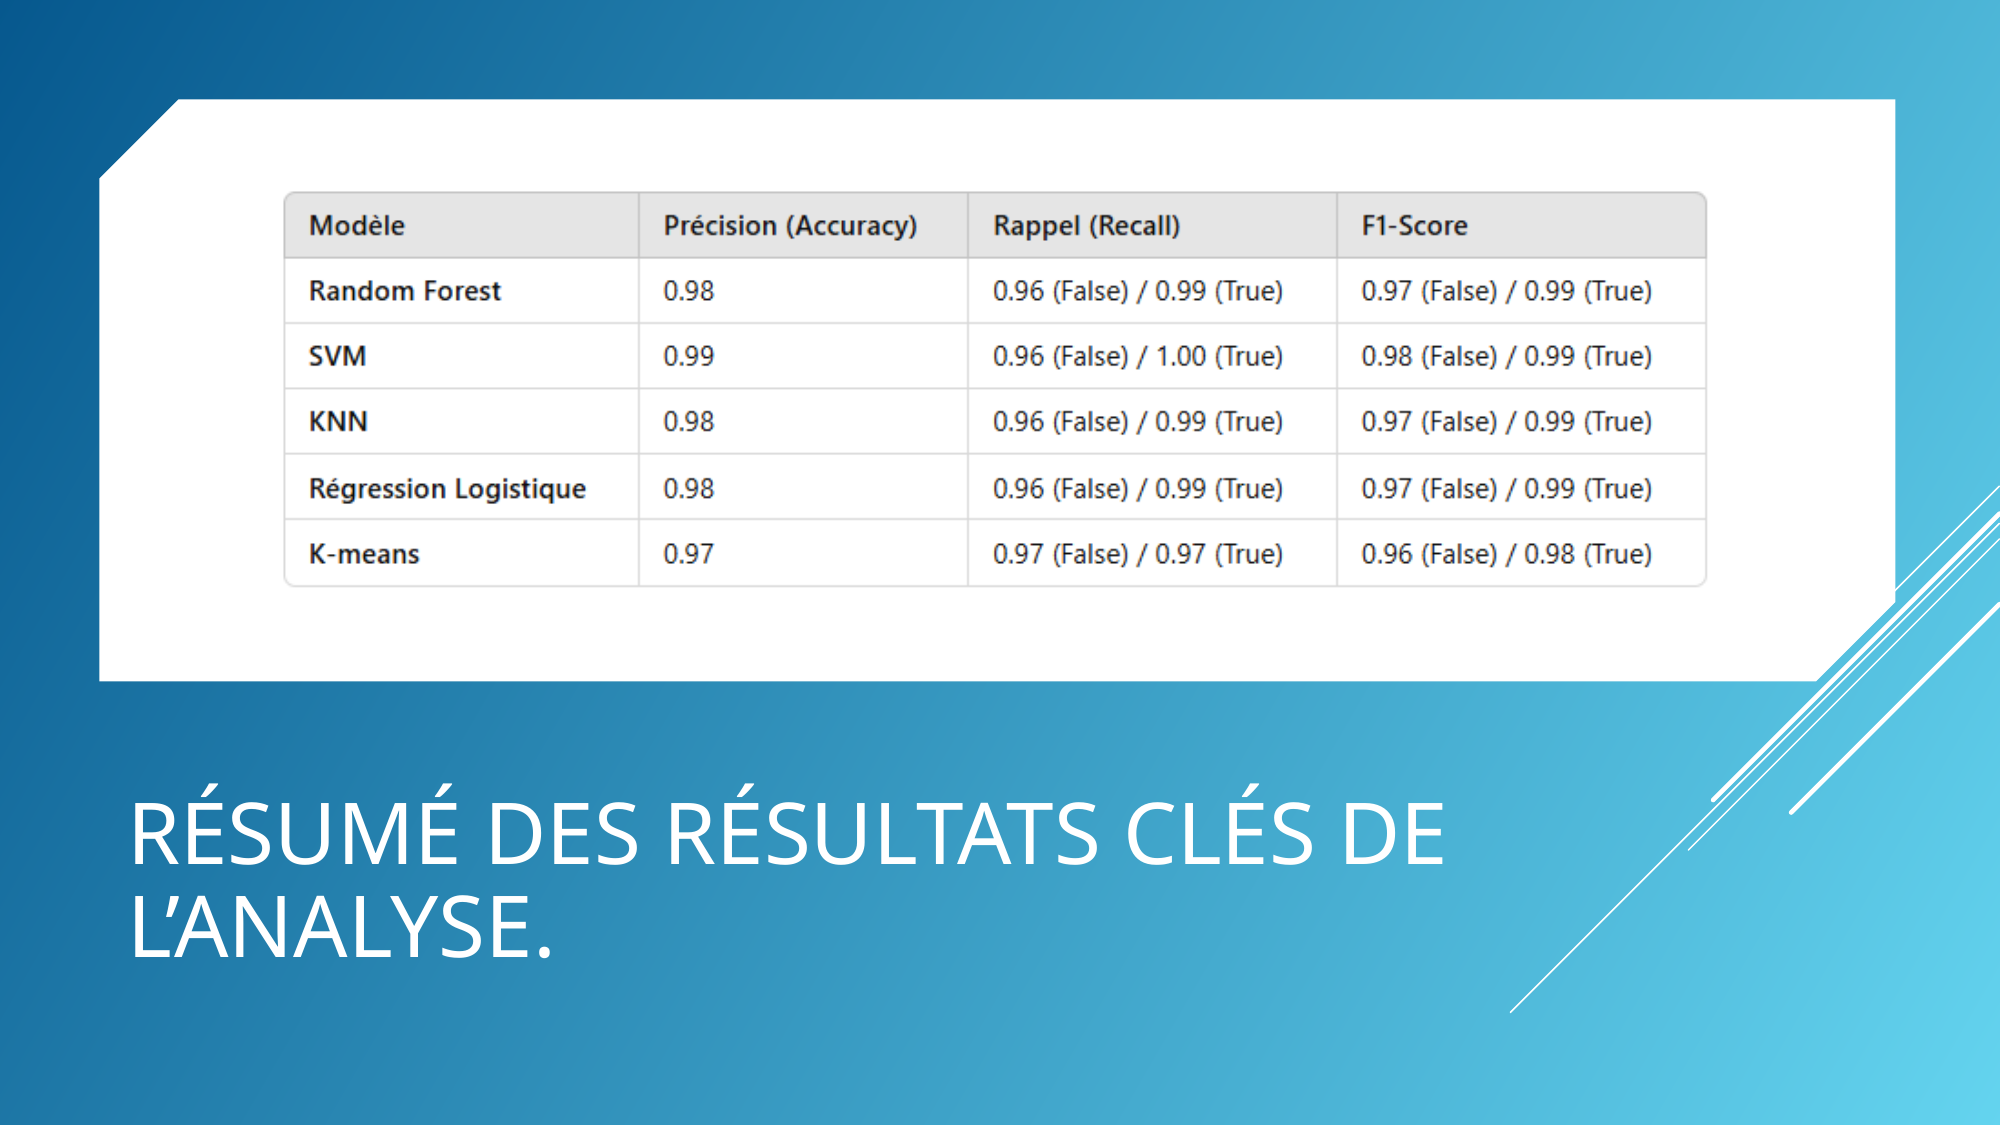

# Résumé des résultats clés de l’analyse.